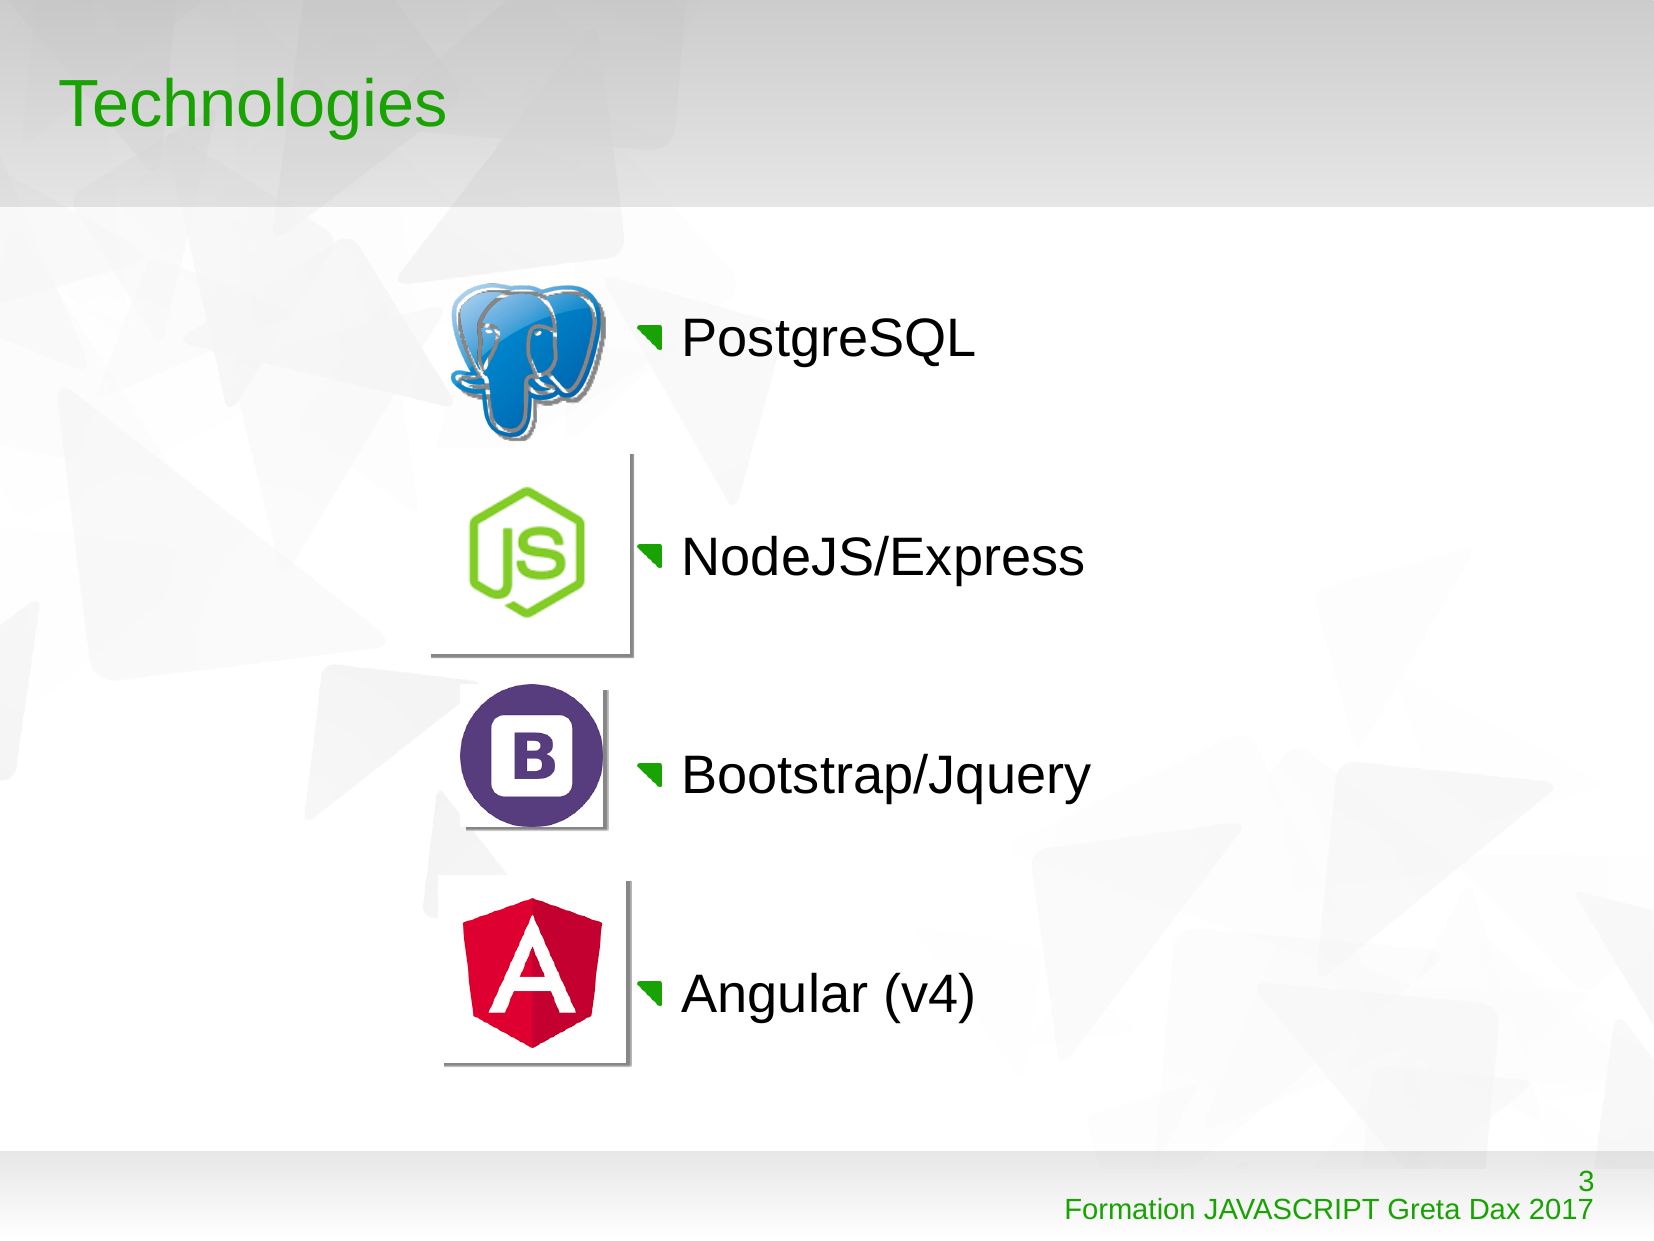

# Technologies
PostgreSQL
NodeJS/Express
Bootstrap/Jquery
Angular (v4)
3
Formation JAVASCRIPT Greta Dax 2017